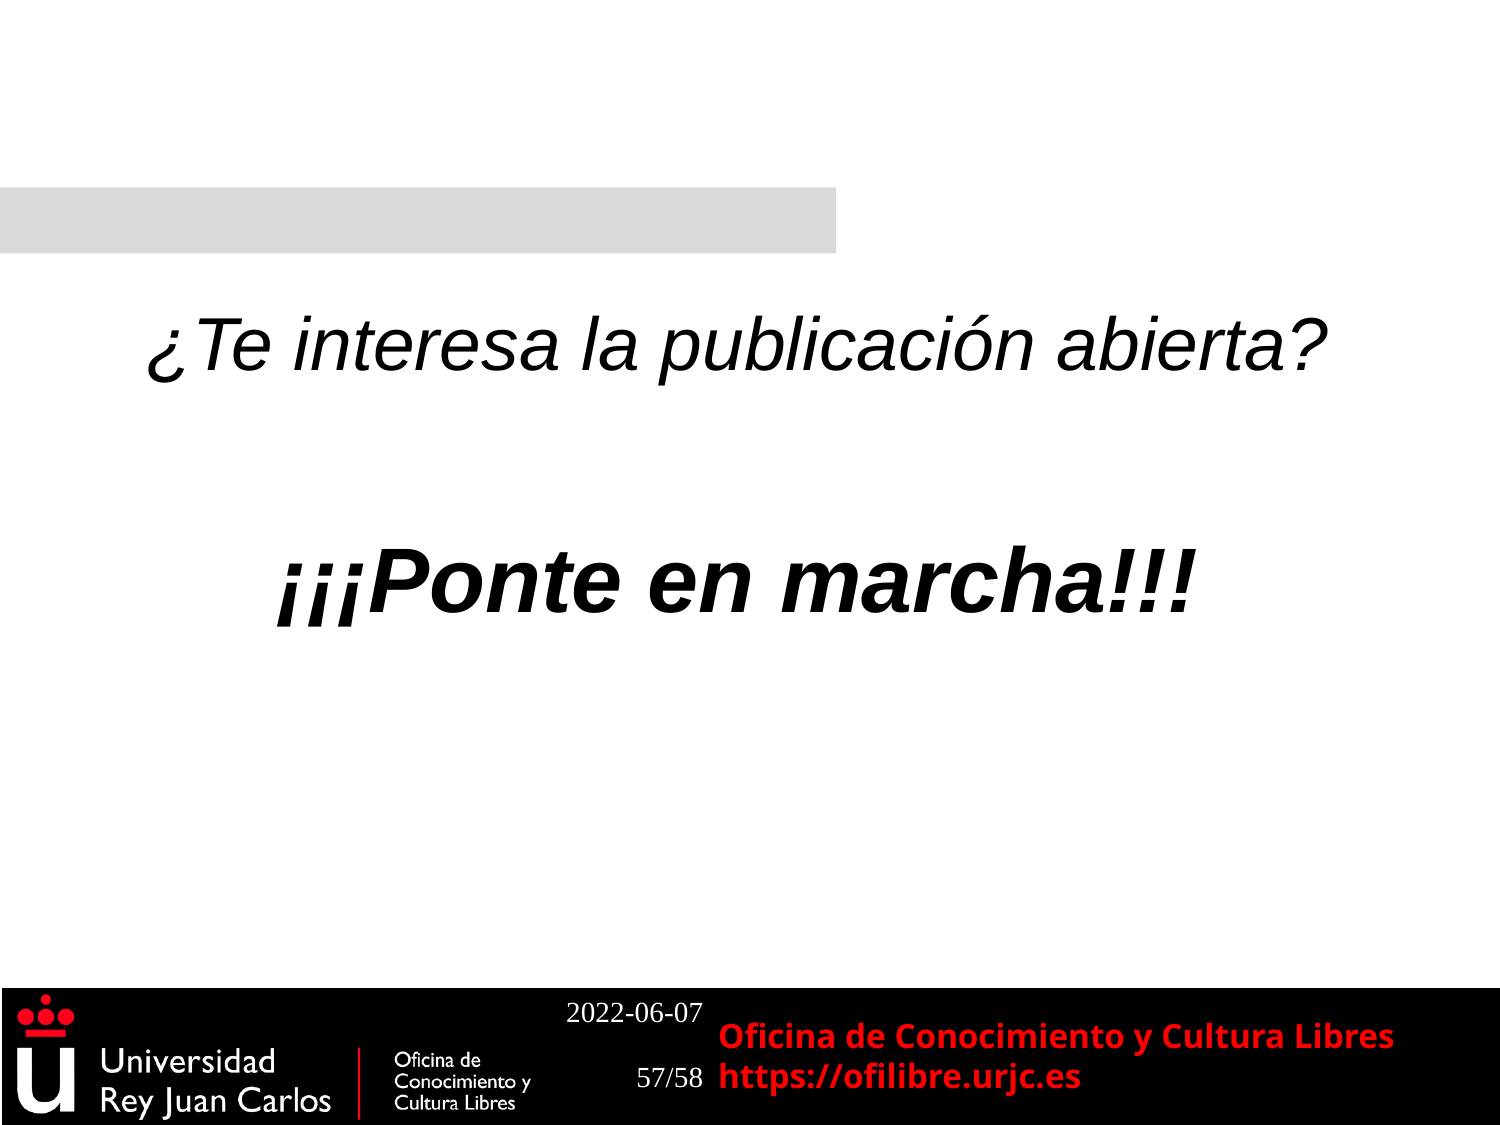

#
¿Te interesa la publicación abierta?
¡¡¡Ponte en marcha!!!